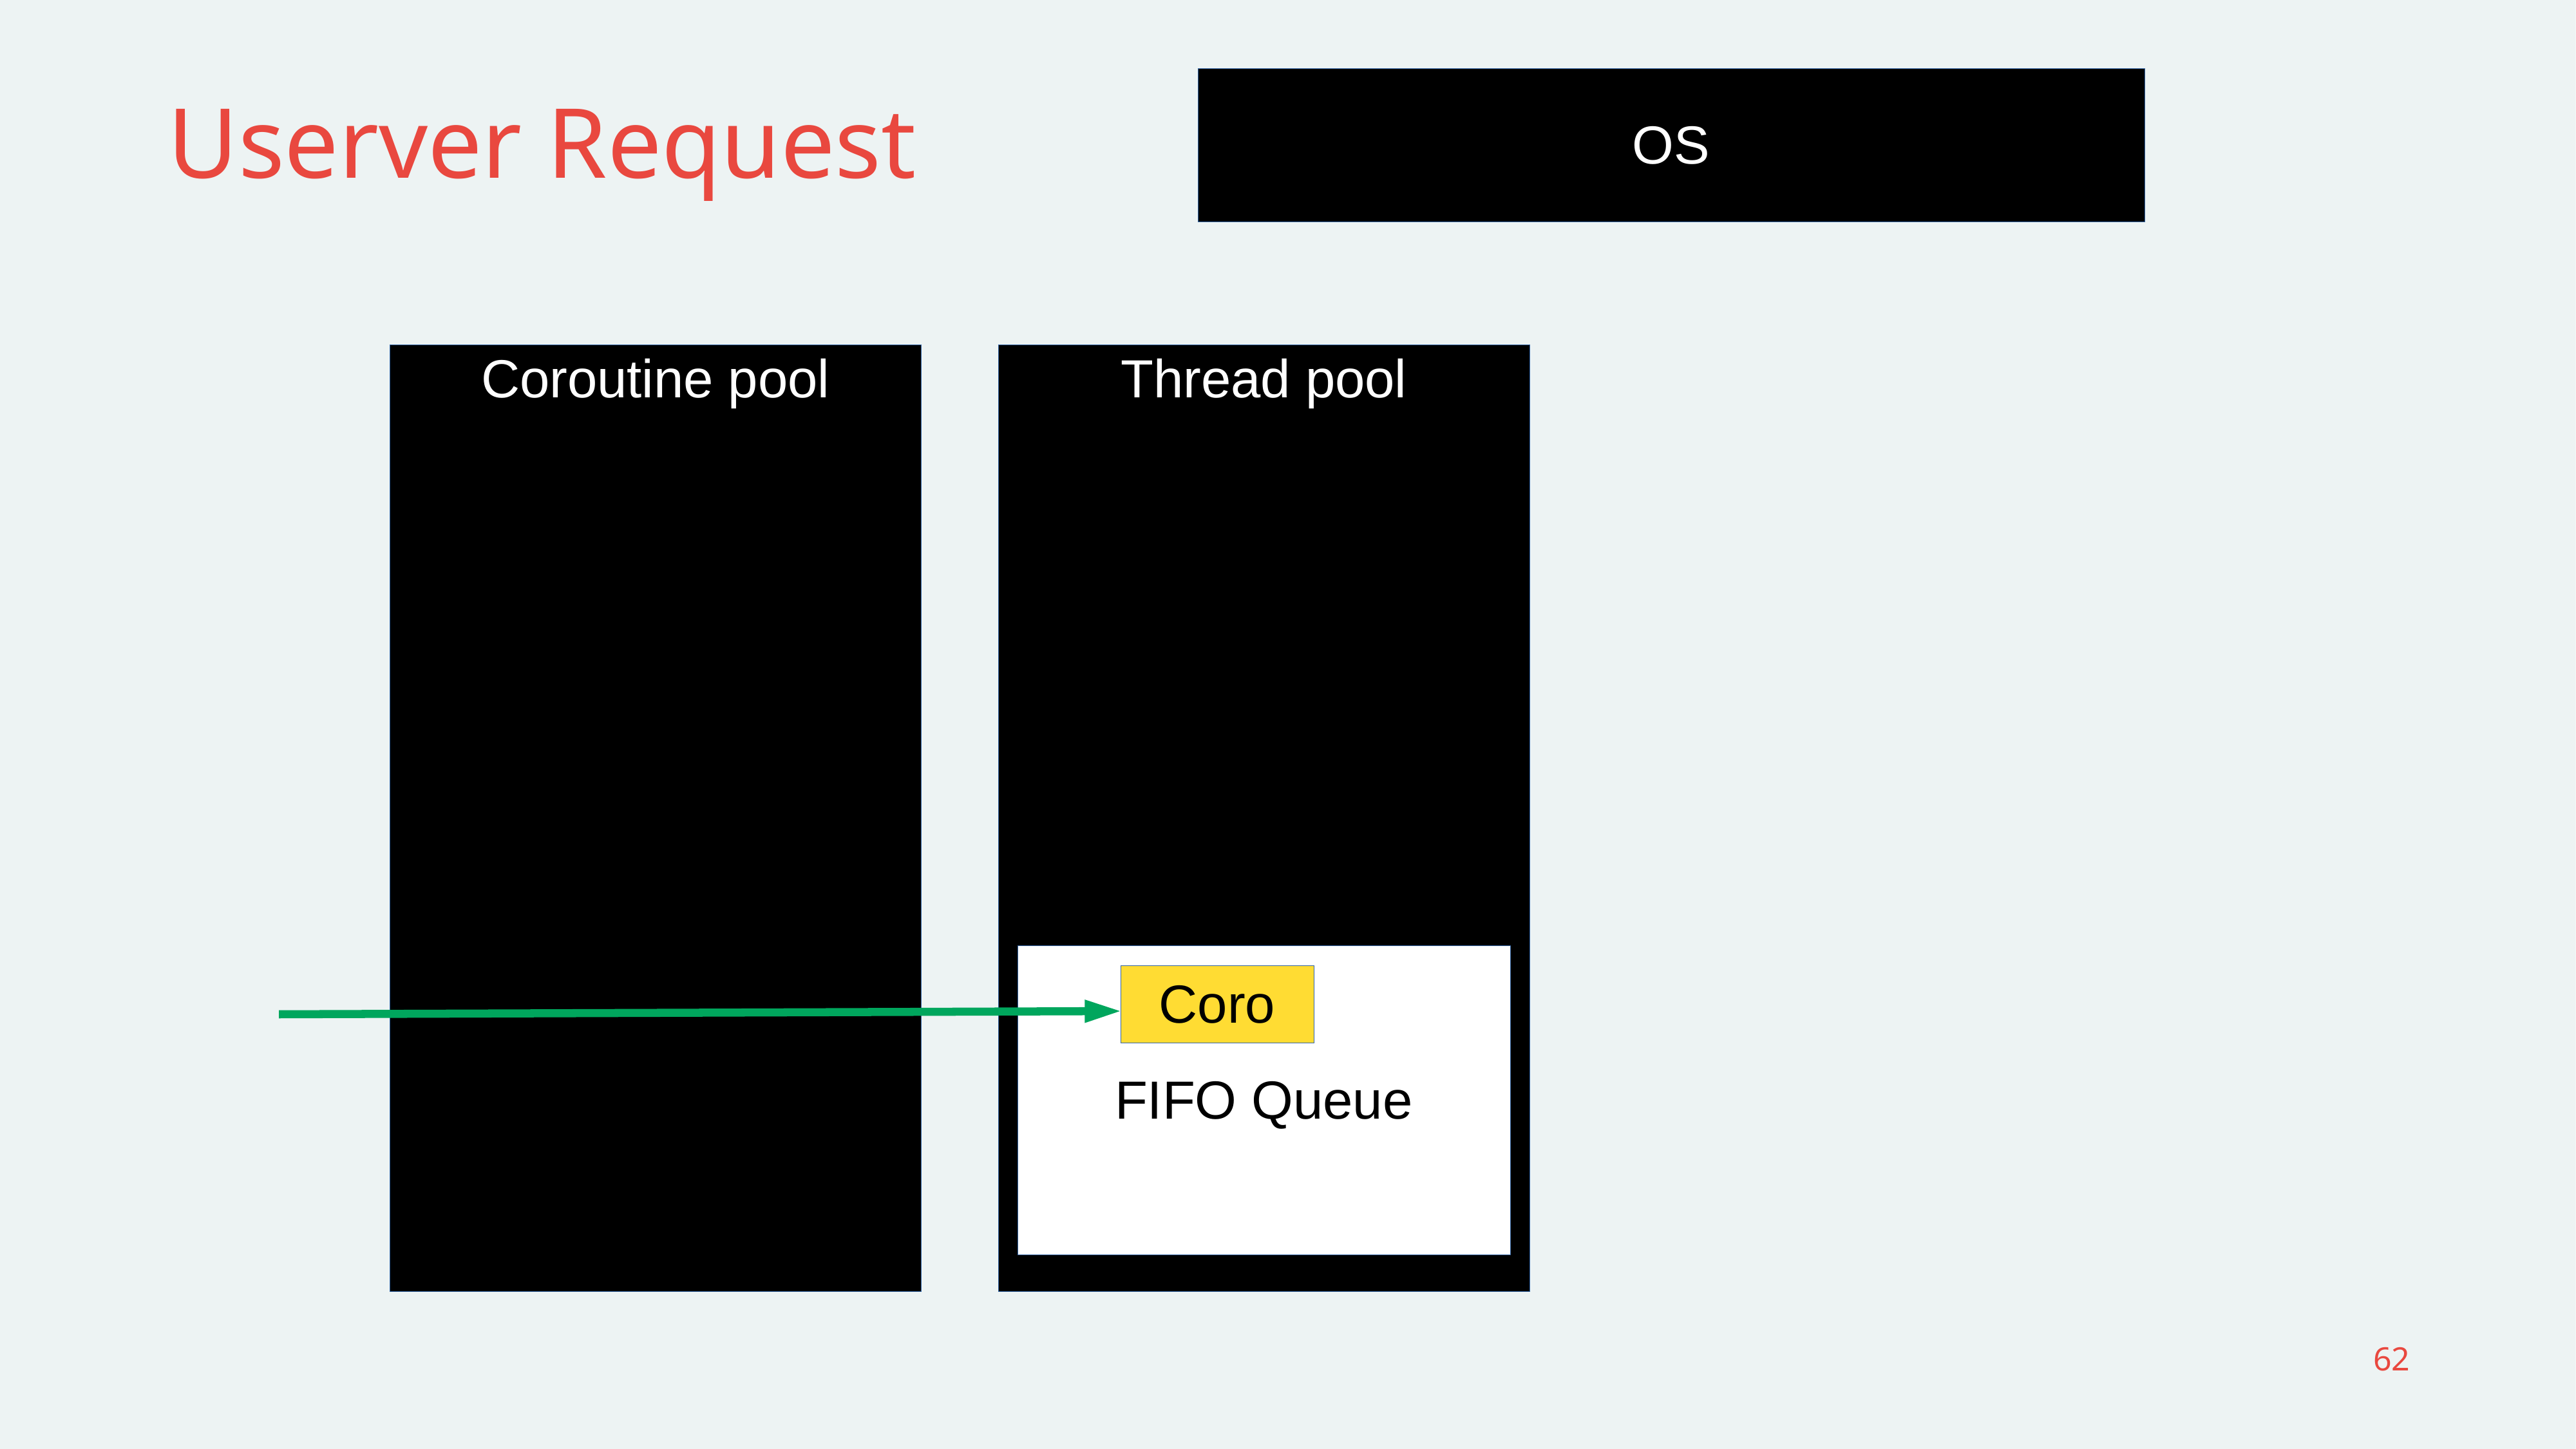

#
Userver Request
OS
Coroutine pool
Thread pool
FIFO Queue
Coro